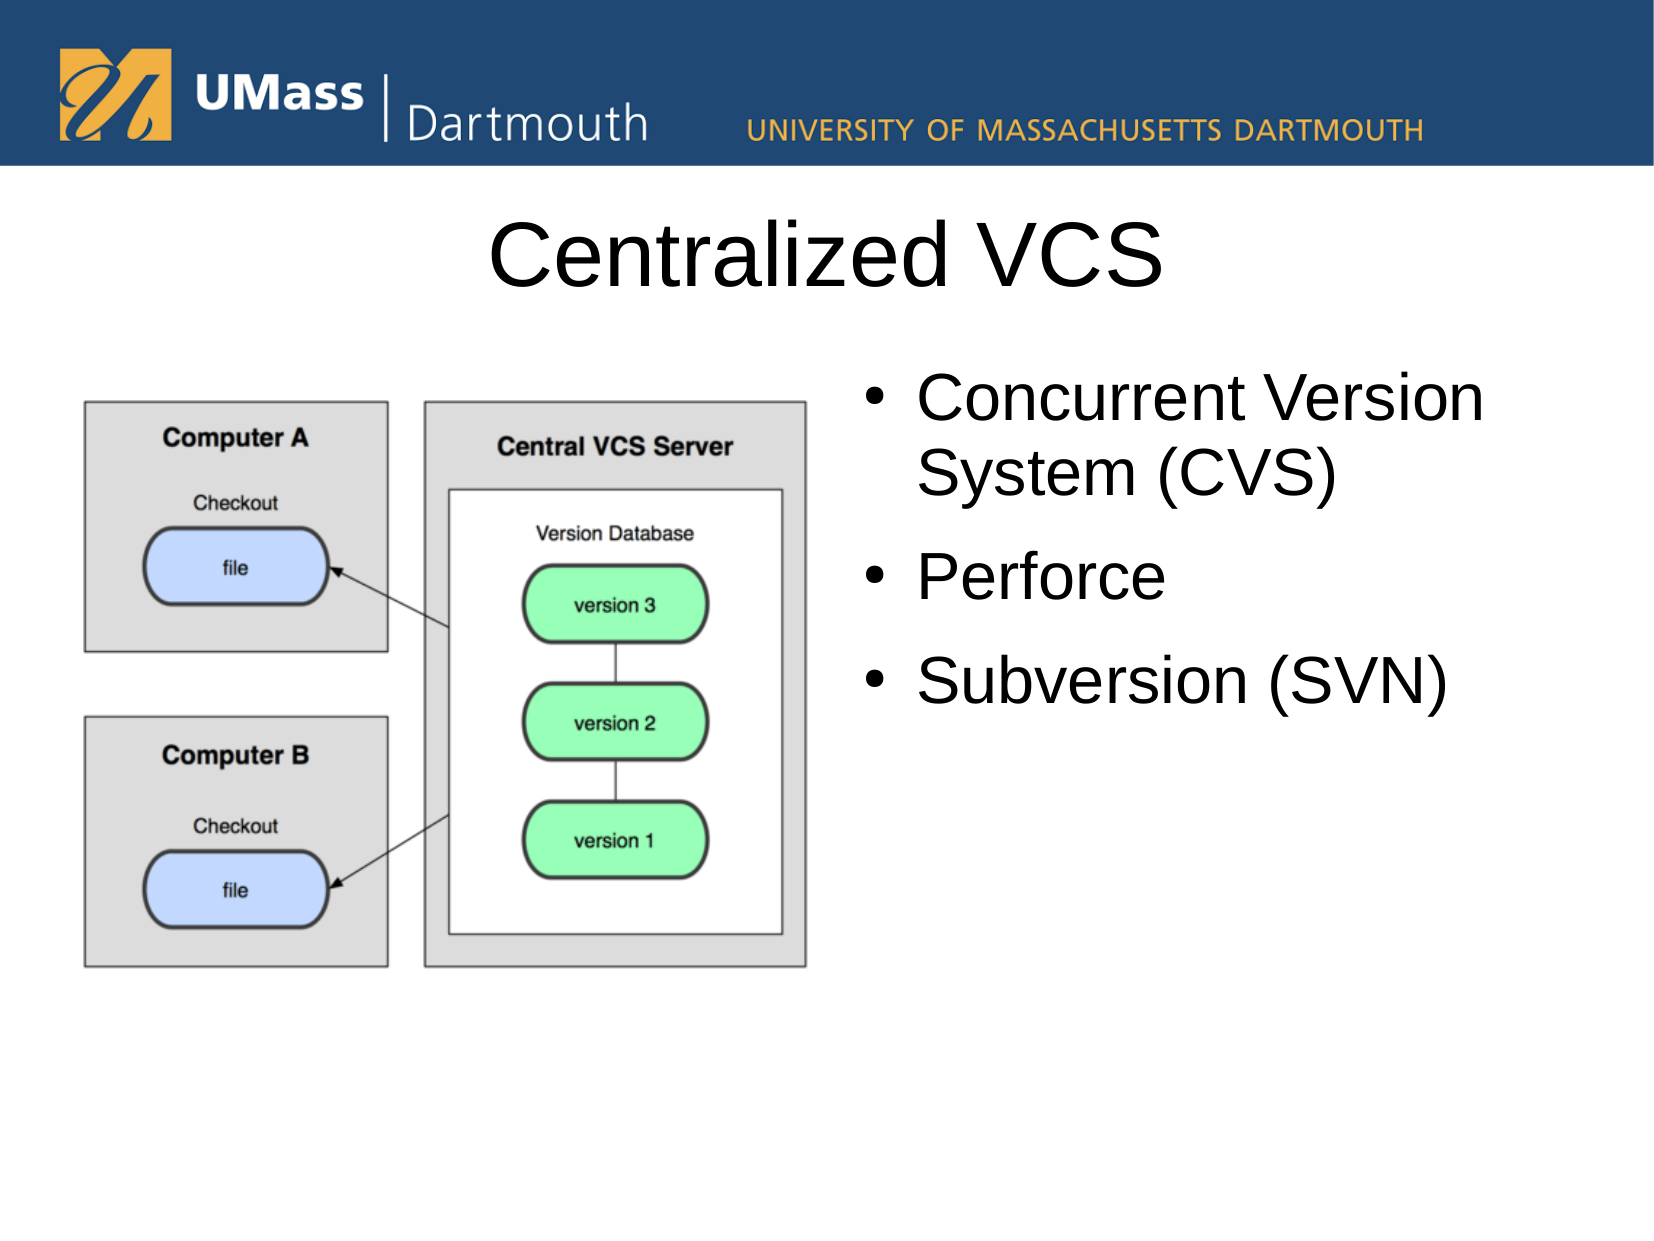

# Centralized VCS
Concurrent Version System (CVS)
Perforce
Subversion (SVN)